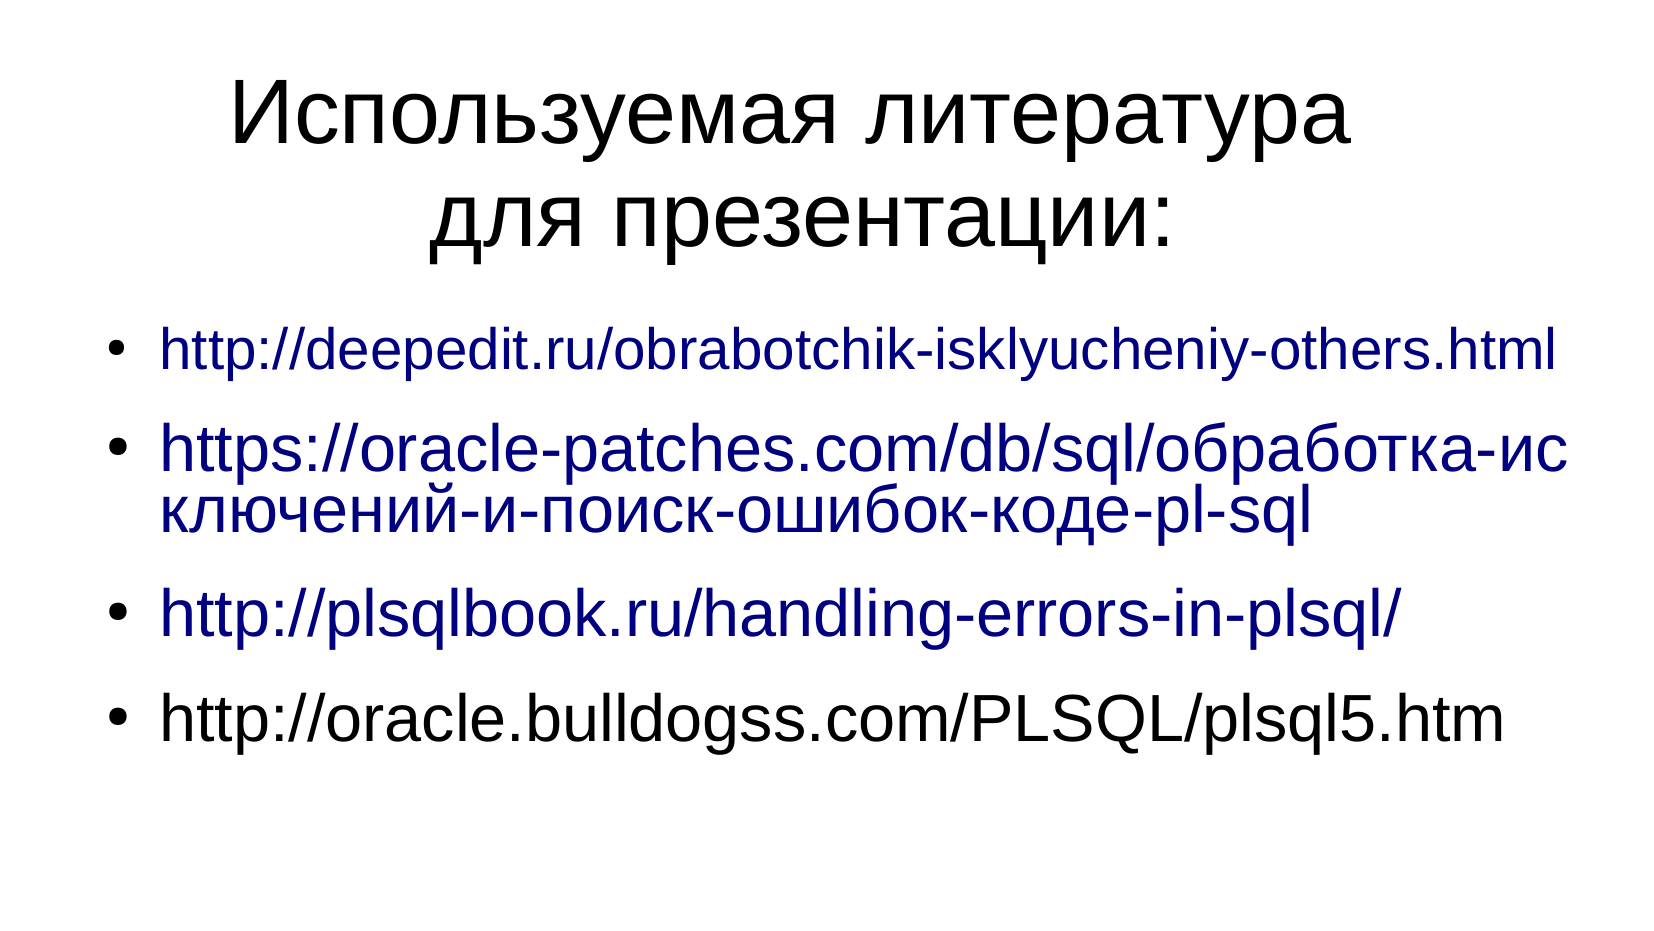

# Используемая литература для презентации:
http://deepedit.ru/obrabotchik-isklyucheniy-others.html
https://oracle-patches.com/db/sql/обработка-исключений-и-поиск-ошибок-коде-pl-sql
http://plsqlbook.ru/handling-errors-in-plsql/
http://oracle.bulldogss.com/PLSQL/plsql5.htm